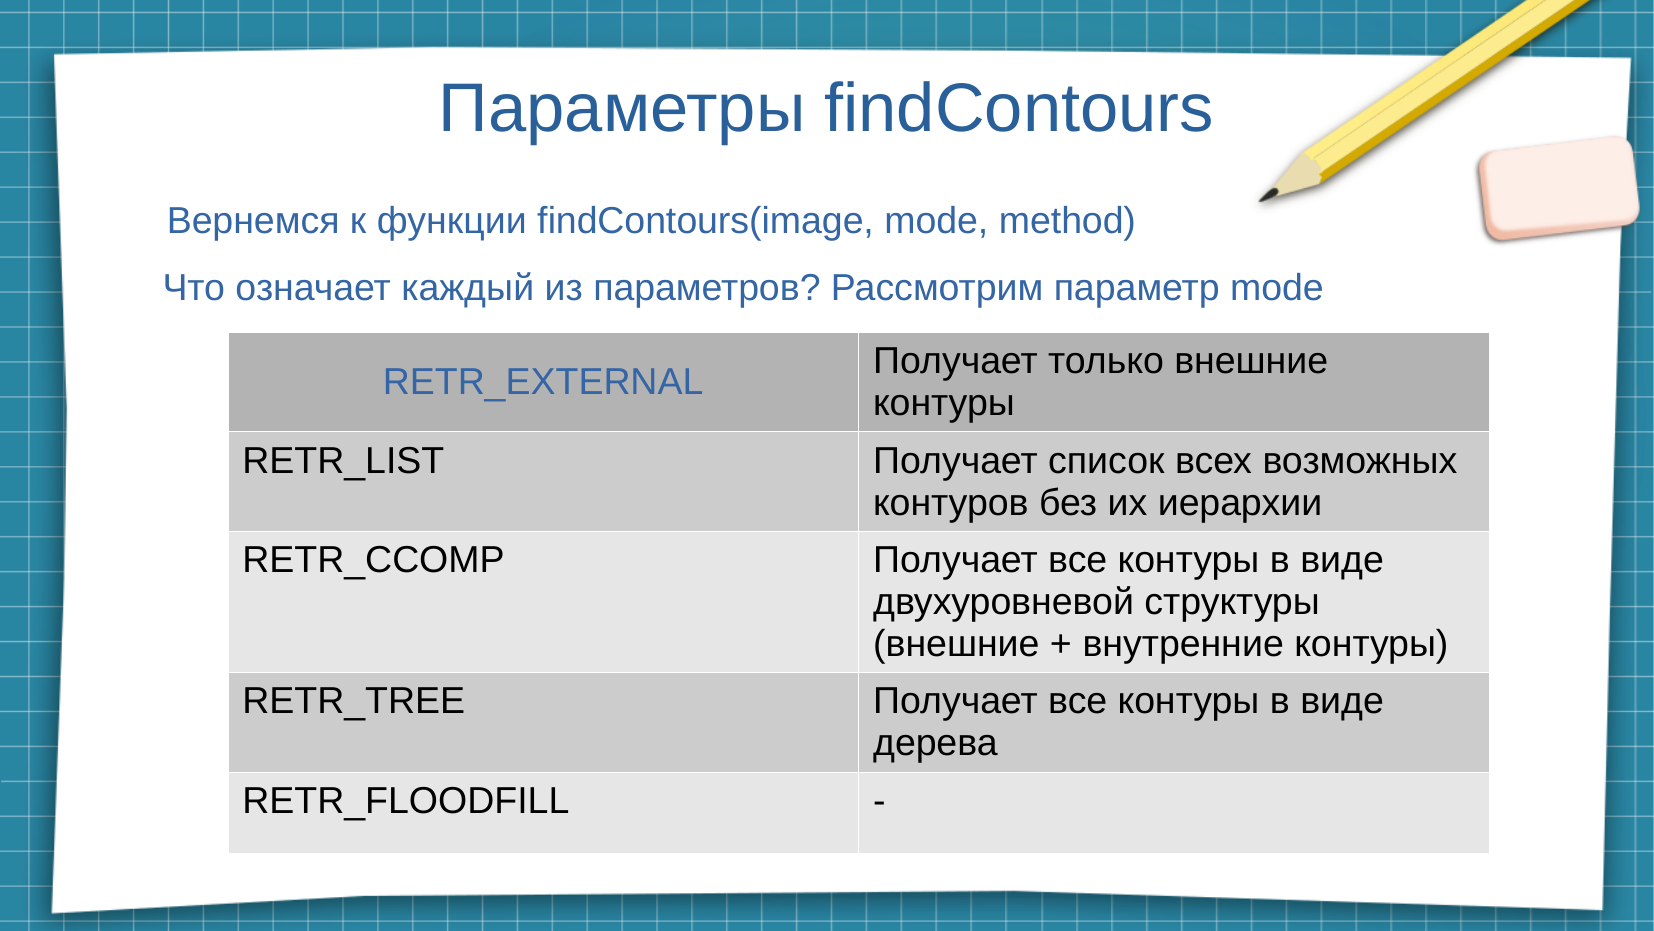

# Параметры findContours
Вернемся к функции findContours(image, mode, method)
Что означает каждый из параметров? Рассмотрим параметр mode
| RETR\_EXTERNAL | Получает только внешние контуры |
| --- | --- |
| RETR\_LIST | Получает список всех возможных контуров без их иерархии |
| RETR\_CCOMP | Получает все контуры в виде двухуровневой структуры (внешние + внутренние контуры) |
| RETR\_TREE | Получает все контуры в виде дерева |
| RETR\_FLOODFILL | - |